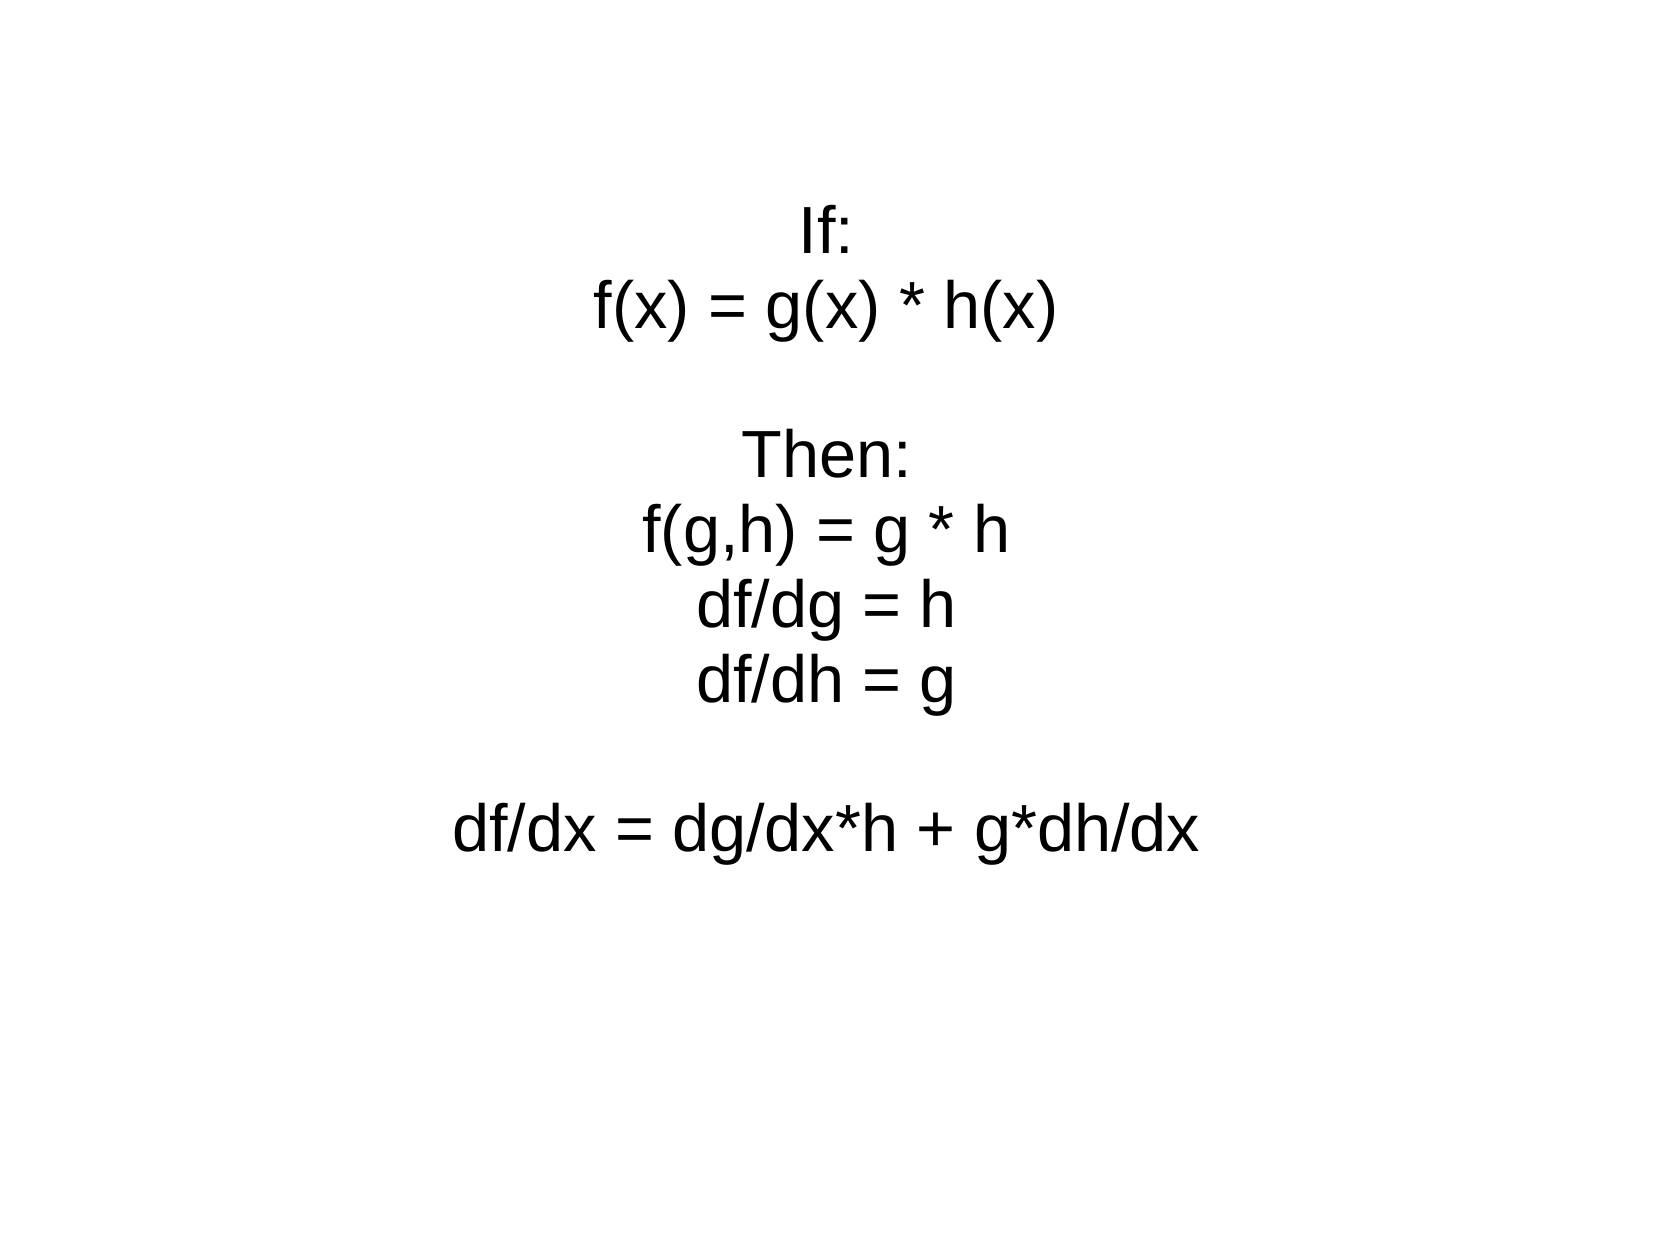

# If:
f(x) = g(x) * h(x)
Then:
f(g,h) = g * h
df/dg = h
df/dh = g
df/dx = dg/dx*h + g*dh/dx